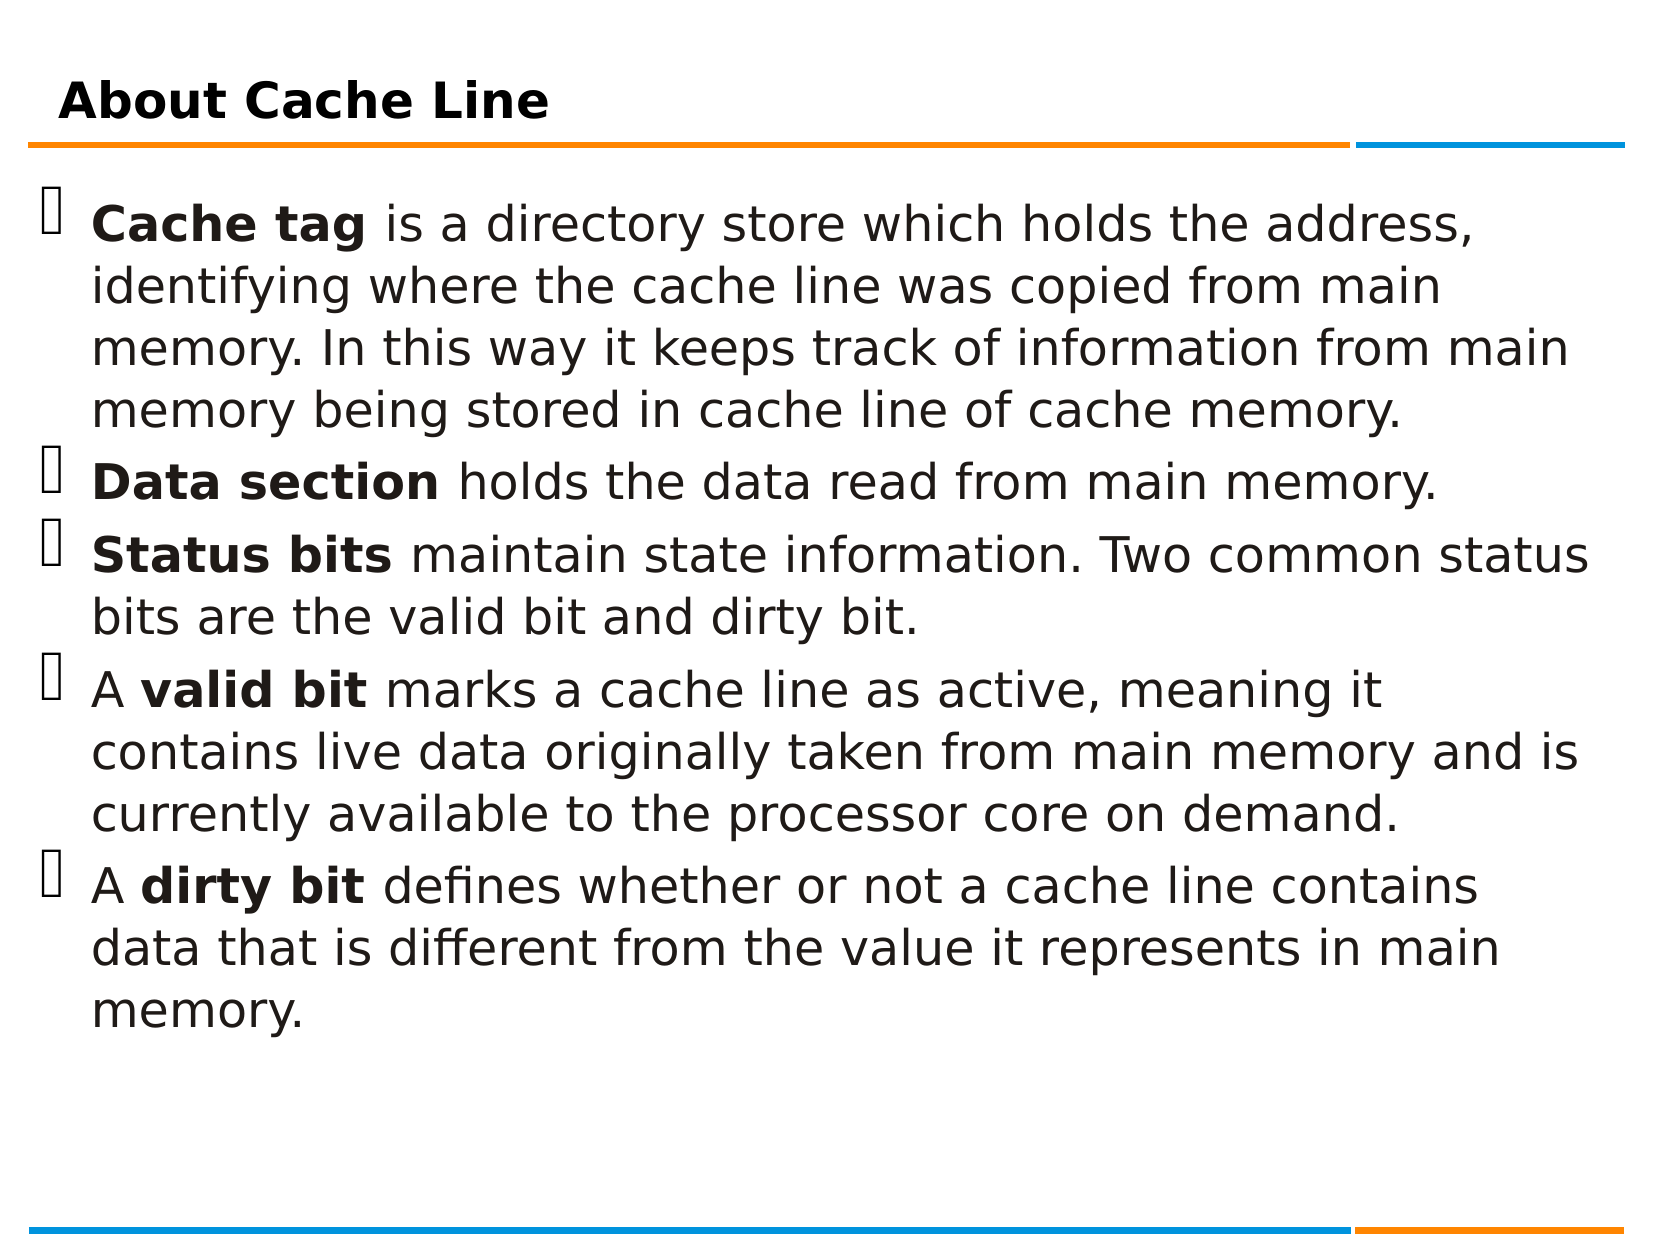

About Cache Line

Cache tag is a directory store which holds the address,
identifying where the cache line was copied from main
memory. In this way it keeps track of information from main
memory being stored in cache line of cache memory.

Data section holds the data read from main memory.

Status bits maintain state information. Two common status
bits are the valid bit and dirty bit.

A valid bit marks a cache line as active, meaning it
contains live data originally taken from main memory and is
currently available to the processor core on demand.

A dirty bit defines whether or not a cache line contains
data that is different from the value it represents in main
memory.
22